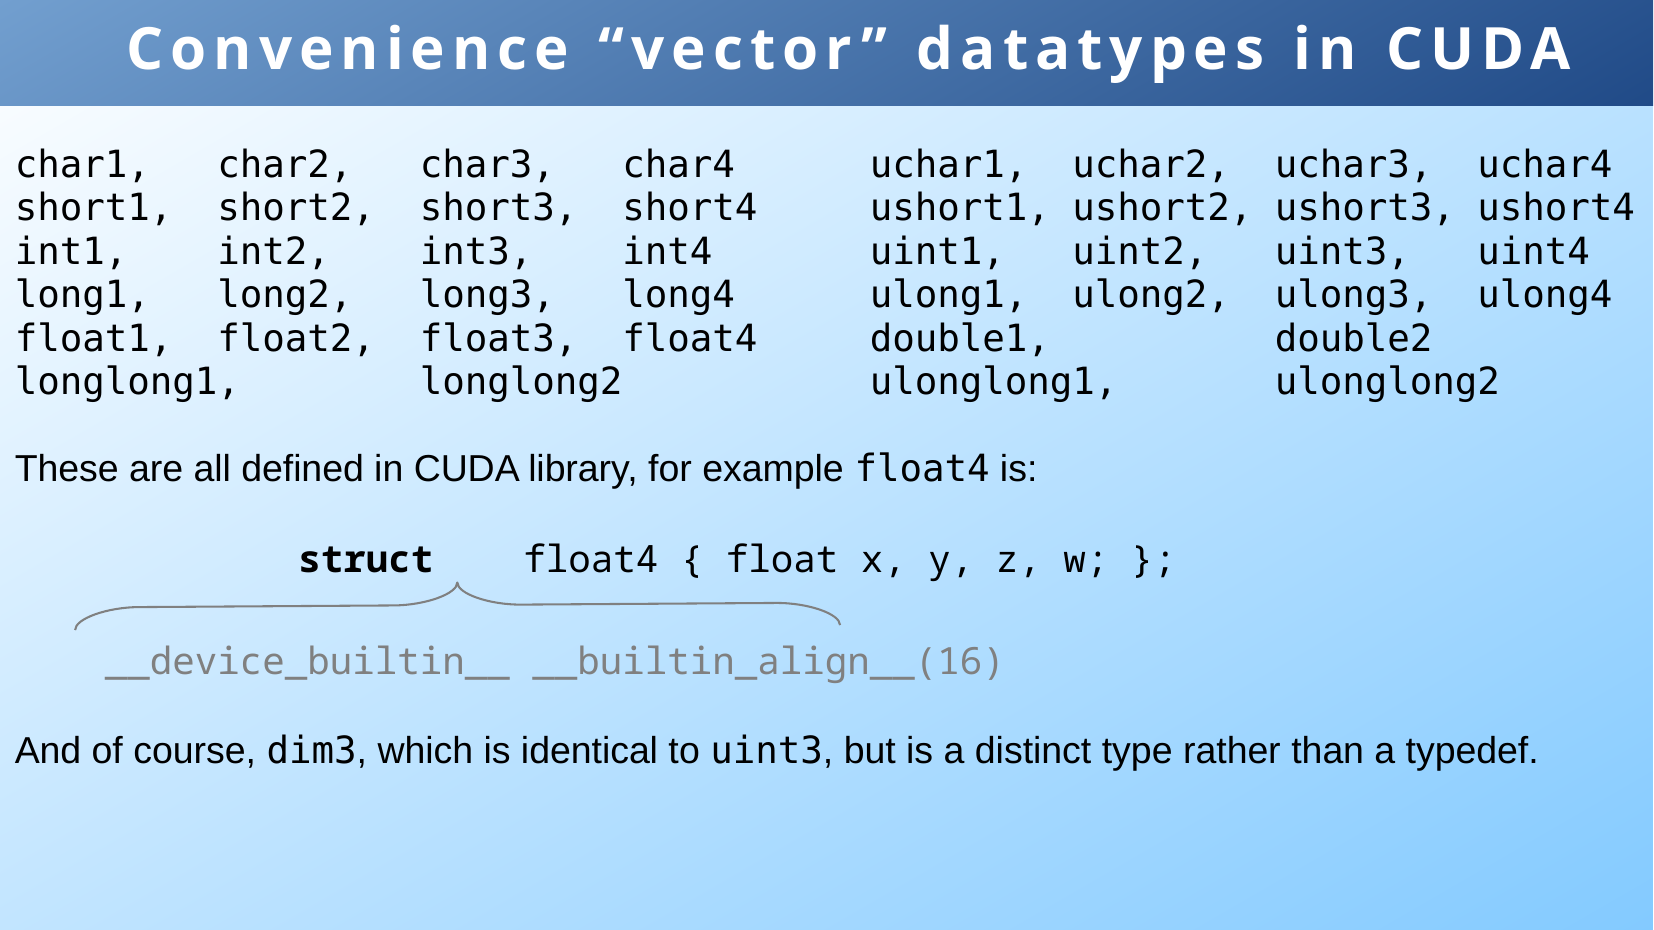

Convenience “vector” datatypes in CUDA
char1, char2, char3, char4 uchar1, uchar2, uchar3, uchar4
short1, short2, short3, short4 ushort1, ushort2, ushort3, ushort4
int1, int2, int3, int4 uint1, uint2, uint3, uint4
long1, long2, long3, long4 ulong1, ulong2, ulong3, ulong4
float1, float2, float3, float4 double1, double2
longlong1, longlong2 ulonglong1, ulonglong2
These are all defined in CUDA library, for example float4 is:
 struct float4 { float x, y, z, w; };
 __device_builtin__ __builtin_align__(16)
And of course, dim3, which is identical to uint3, but is a distinct type rather than a typedef.